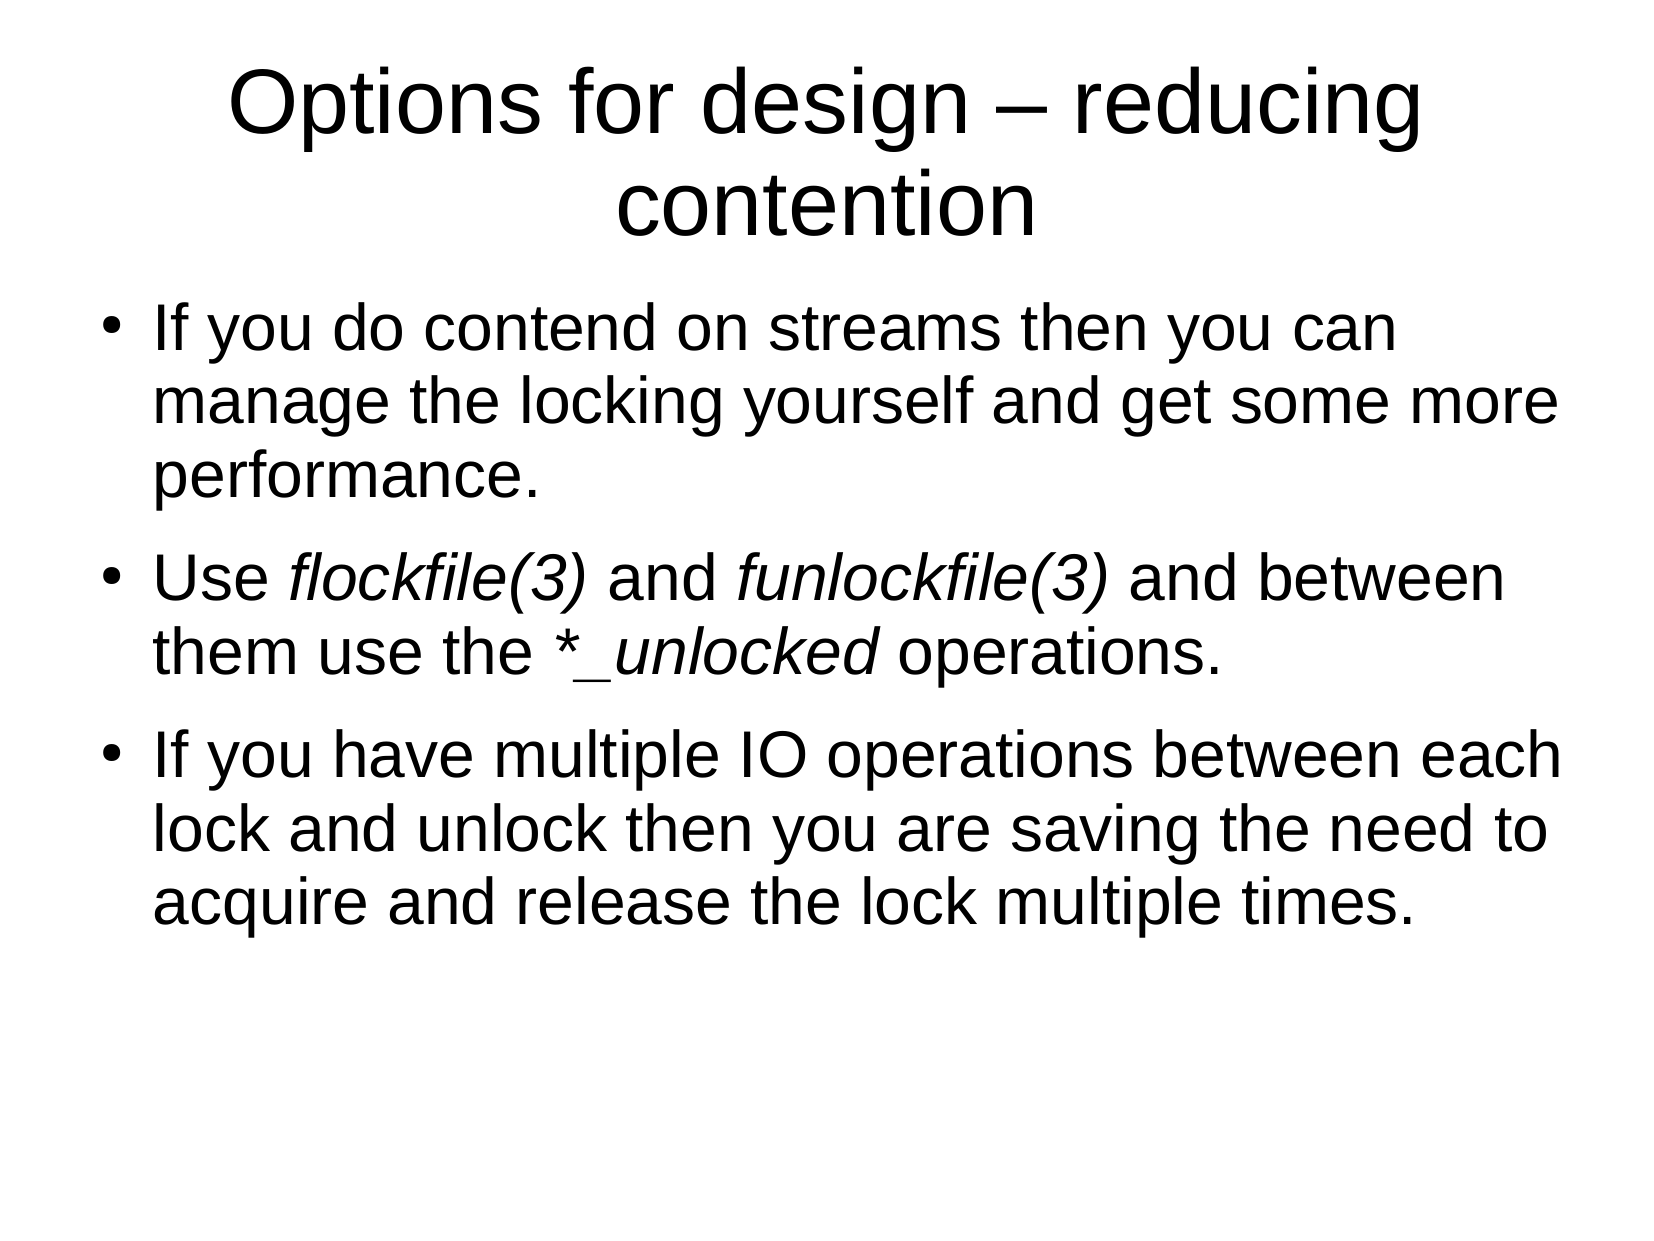

# Options for design – reducing contention
If you do contend on streams then you can manage the locking yourself and get some more performance.
Use flockfile(3) and funlockfile(3) and between them use the *_unlocked operations.
If you have multiple IO operations between each lock and unlock then you are saving the need to acquire and release the lock multiple times.